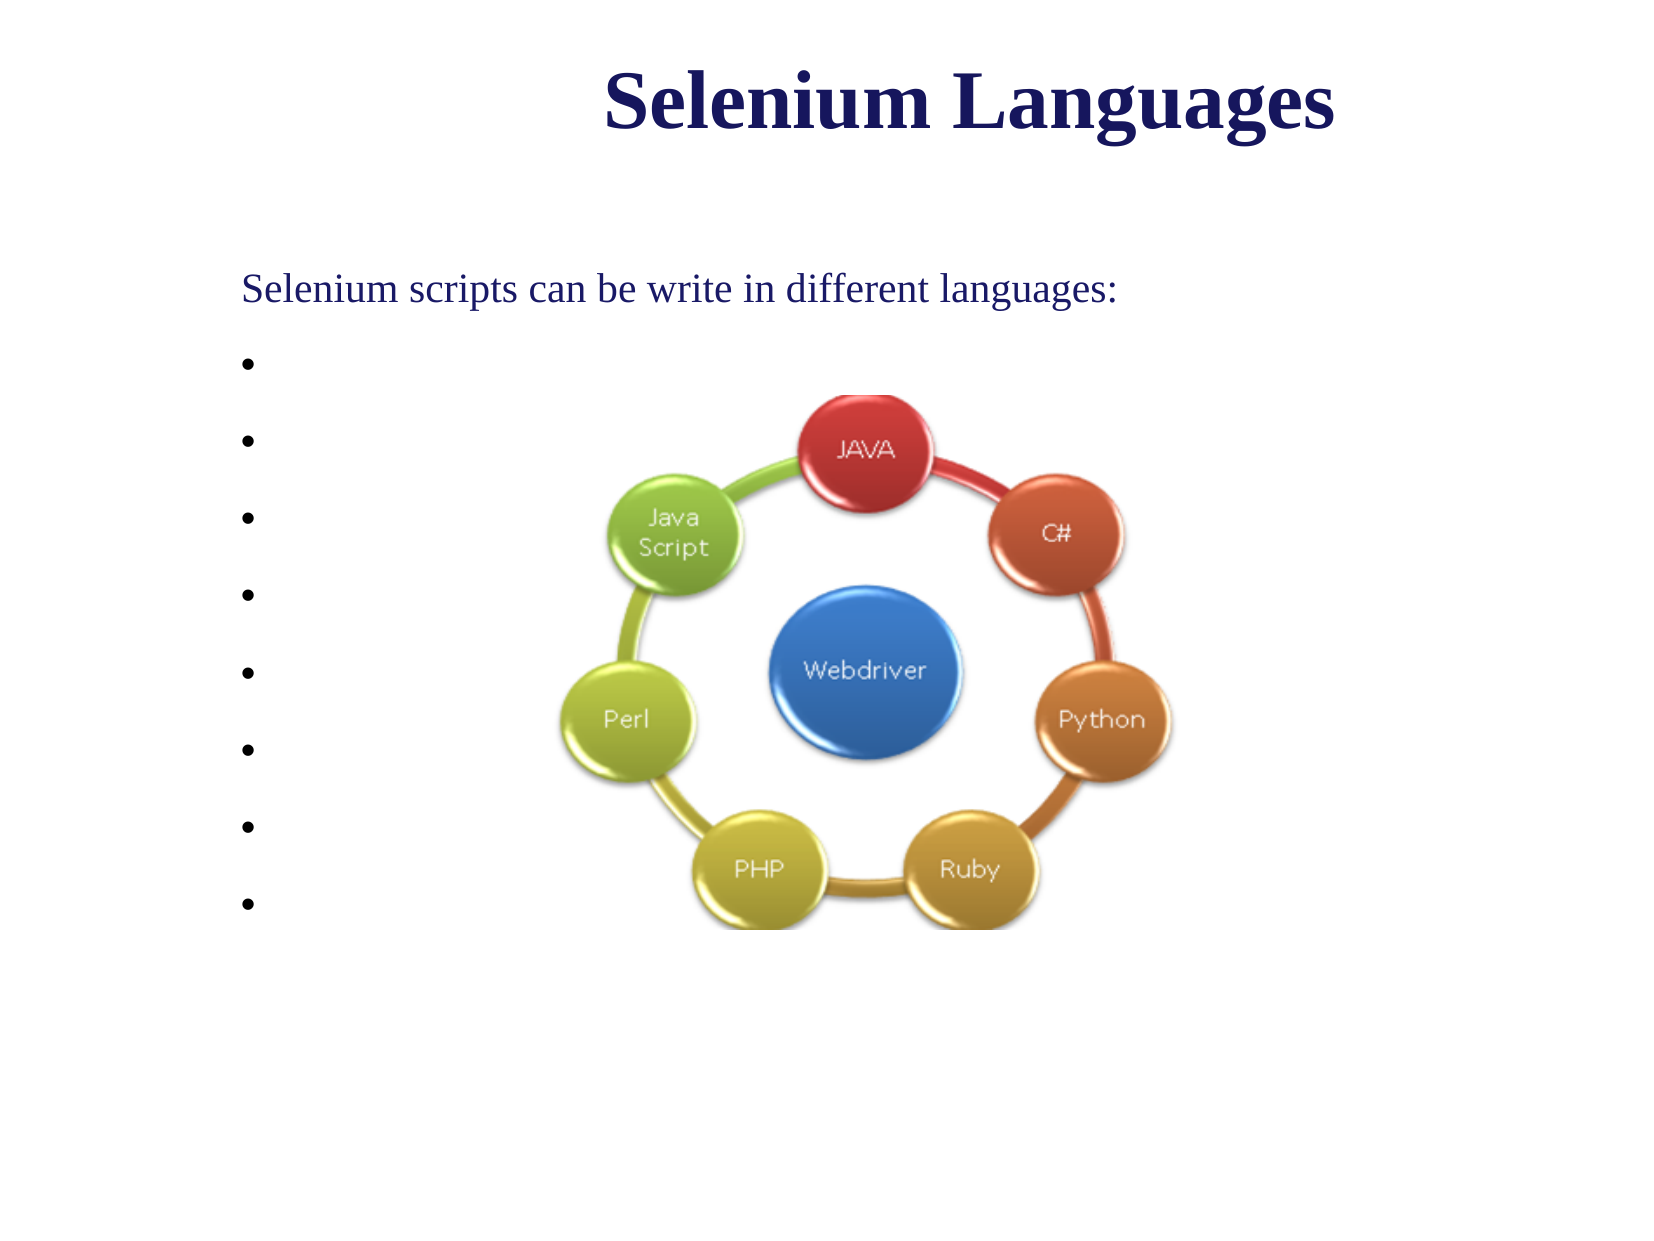

Selenium Languages
Selenium scripts can be write in different languages:
Selenium is made up of four components: